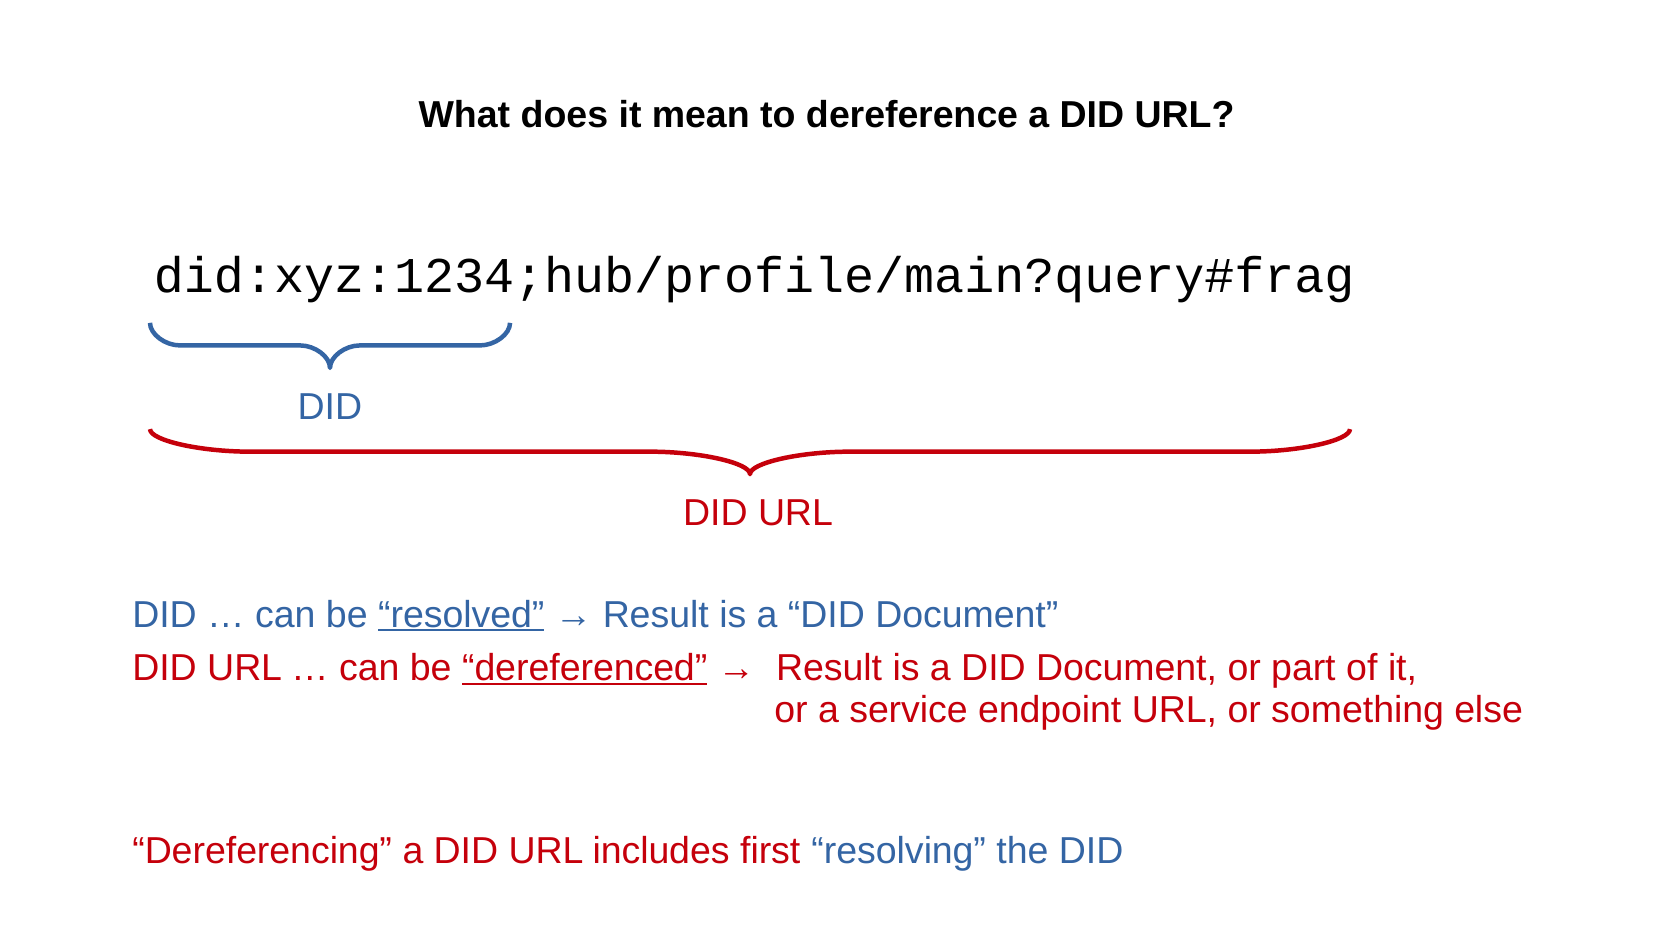

# What does it mean to dereference a DID URL?
did:xyz:1234;hub/profile/main?query#frag
DID
DID URL
DID … can be “resolved” → Result is a “DID Document”
DID URL … can be “dereferenced” → Result is a DID Document, or part of it,
								 or a service endpoint URL, or something else
“Dereferencing” a DID URL includes first “resolving” the DID